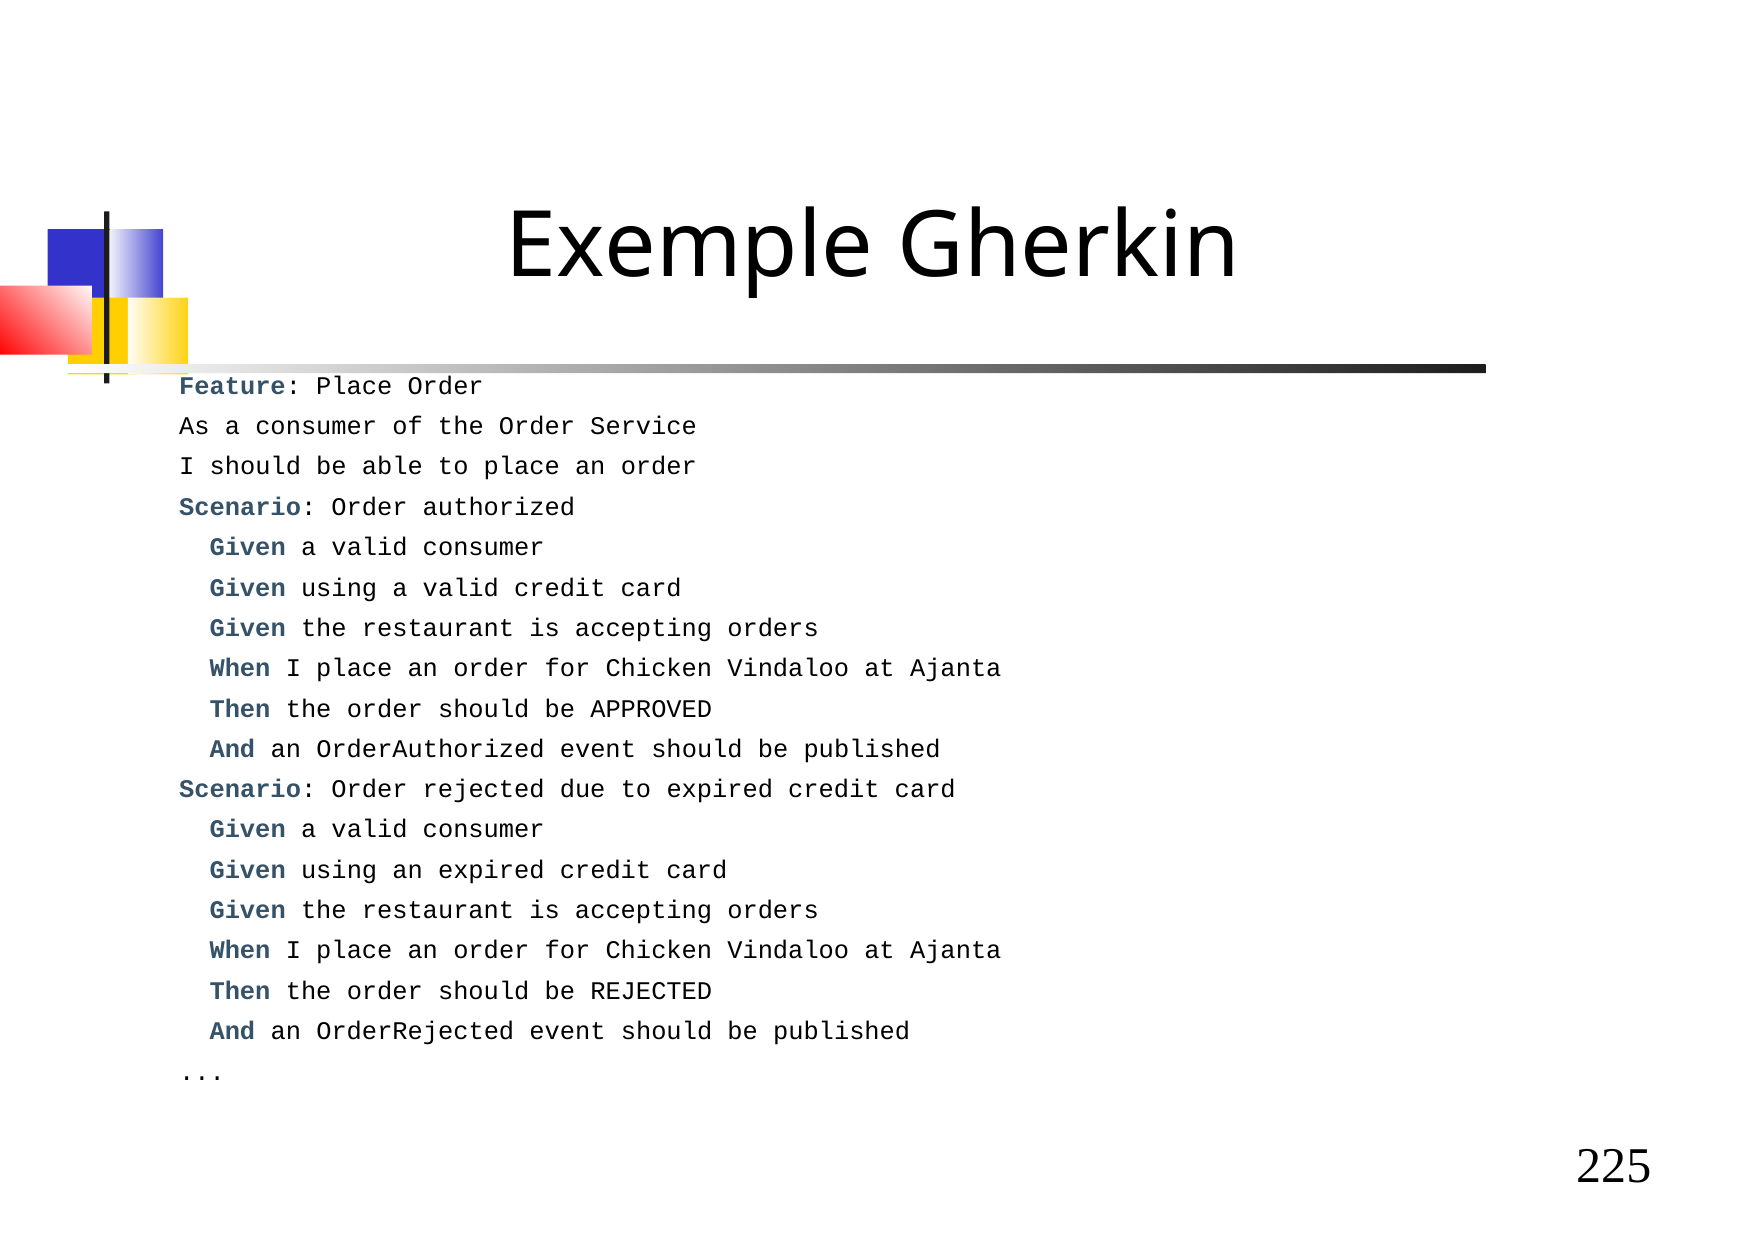

# Exemple Gherkin
Feature: Place Order
As a consumer of the Order Service
I should be able to place an order
Scenario: Order authorized
 Given a valid consumer
 Given using a valid credit card
 Given the restaurant is accepting orders
 When I place an order for Chicken Vindaloo at Ajanta
 Then the order should be APPROVED
 And an OrderAuthorized event should be published
Scenario: Order rejected due to expired credit card
 Given a valid consumer
 Given using an expired credit card
 Given the restaurant is accepting orders
 When I place an order for Chicken Vindaloo at Ajanta
 Then the order should be REJECTED
 And an OrderRejected event should be published
...